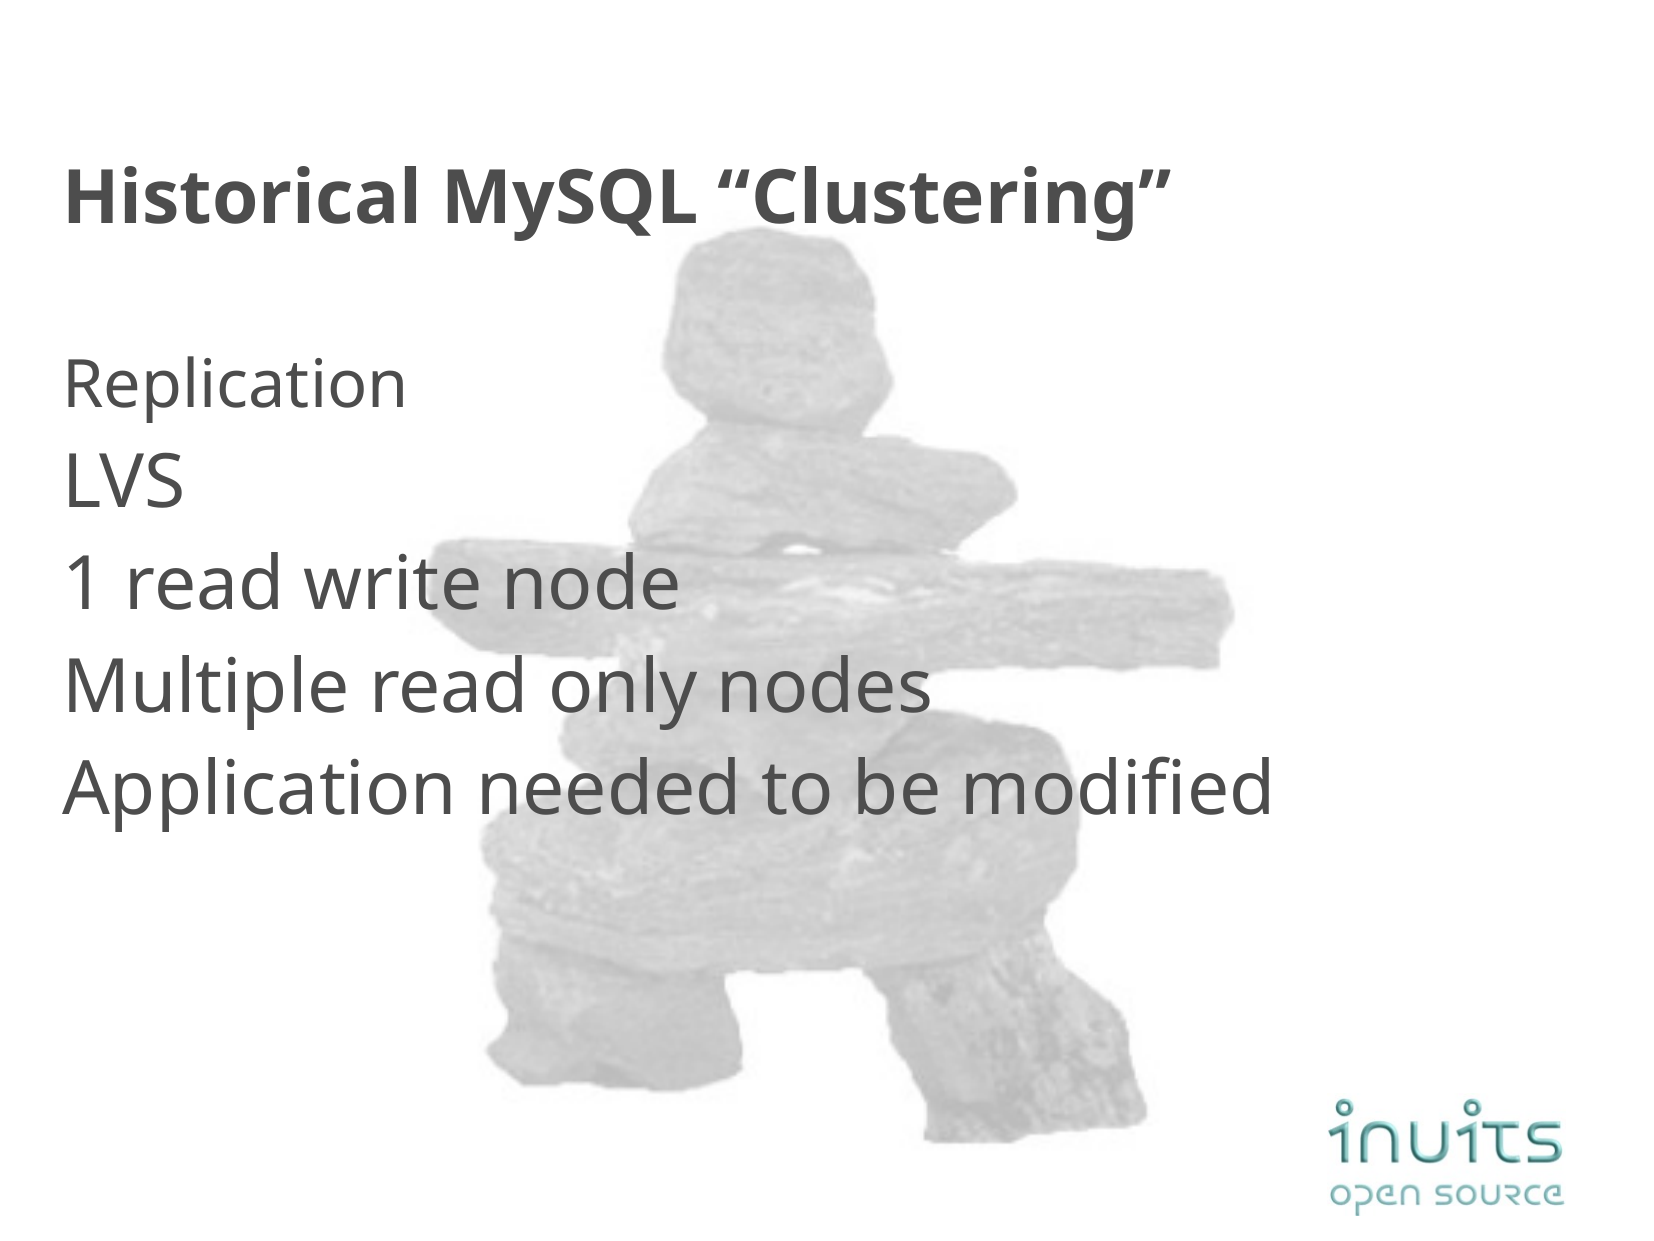

Historical MySQL “Clustering”
Replication
LVS
1 read write node
Multiple read only nodes
Application needed to be modified
#